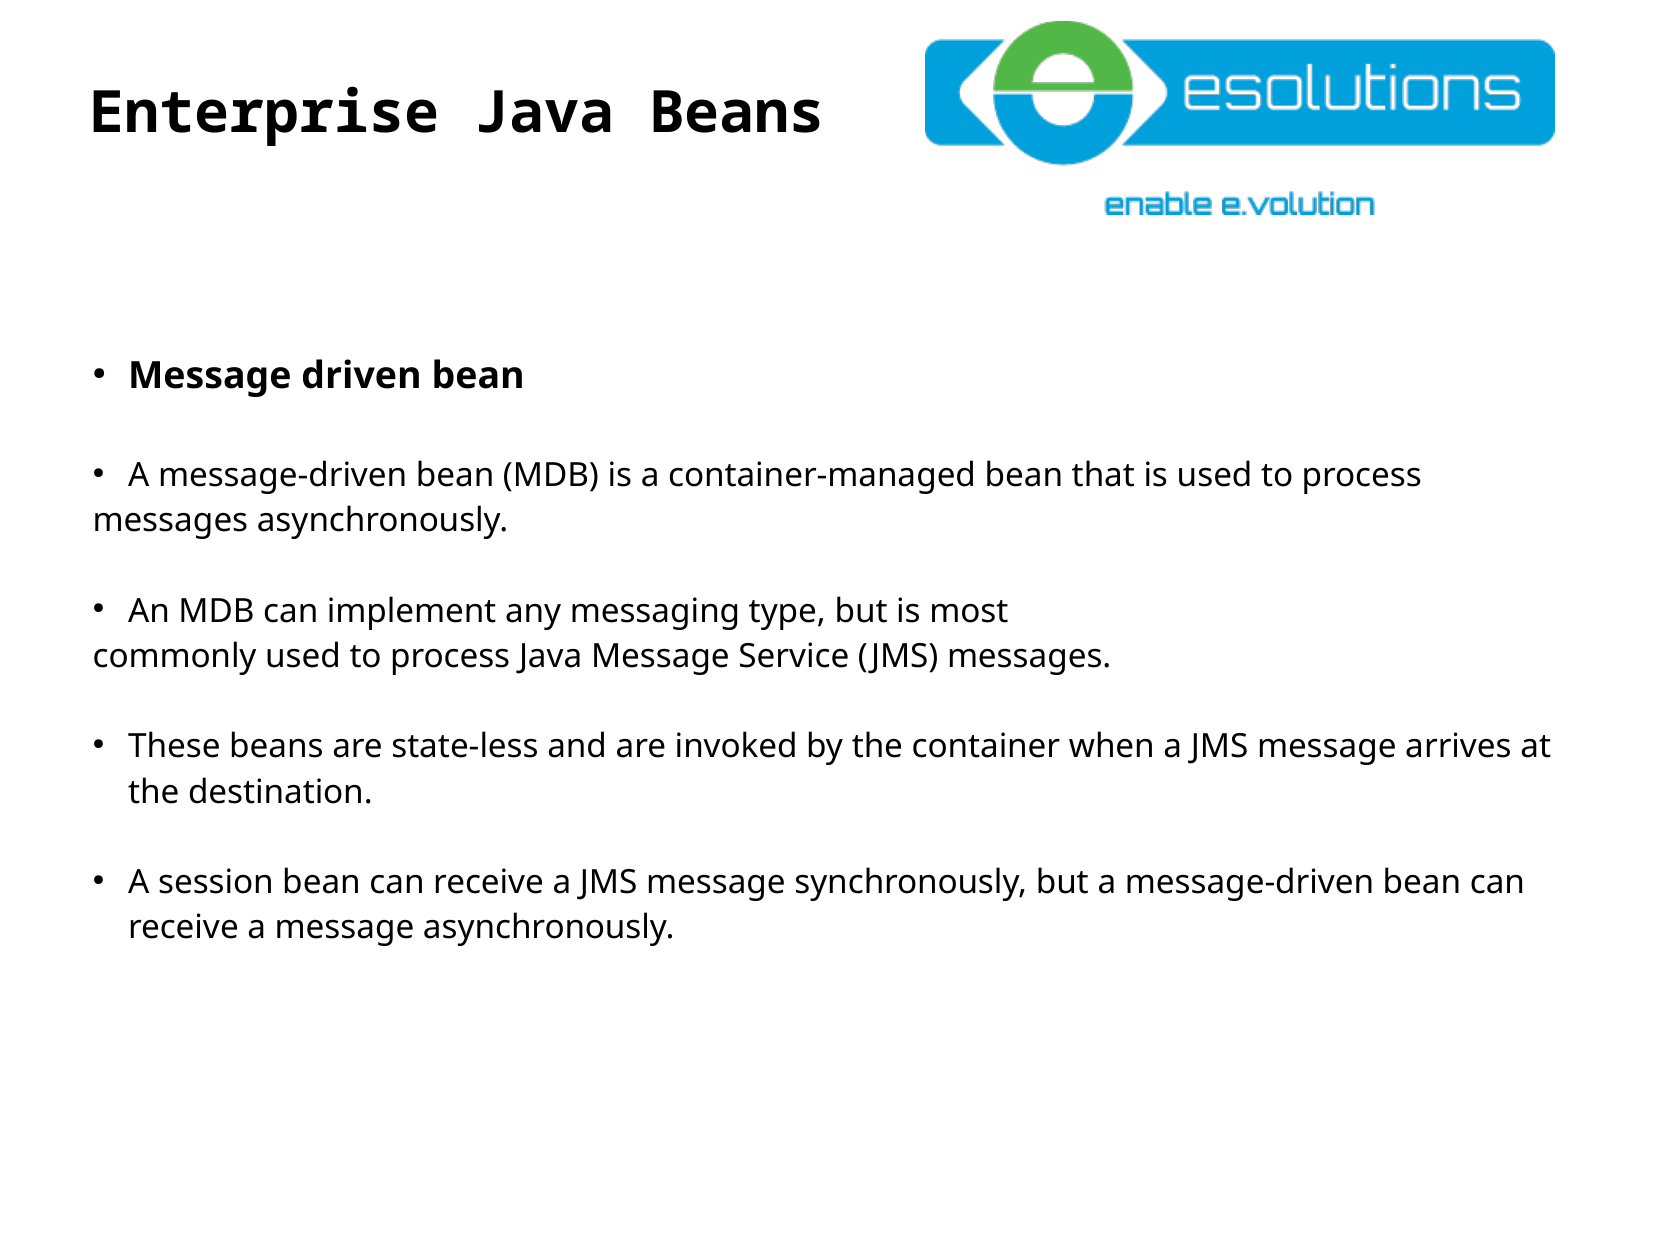

#
Enterprise Java Beans
Message driven bean
A message-driven bean (MDB) is a container-managed bean that is used to process
messages asynchronously.
An MDB can implement any messaging type, but is most
commonly used to process Java Message Service (JMS) messages.
These beans are state‐less and are invoked by the container when a JMS message arrives at the destination.
A session bean can receive a JMS message synchronously, but a message-driven bean can receive a message asynchronously.